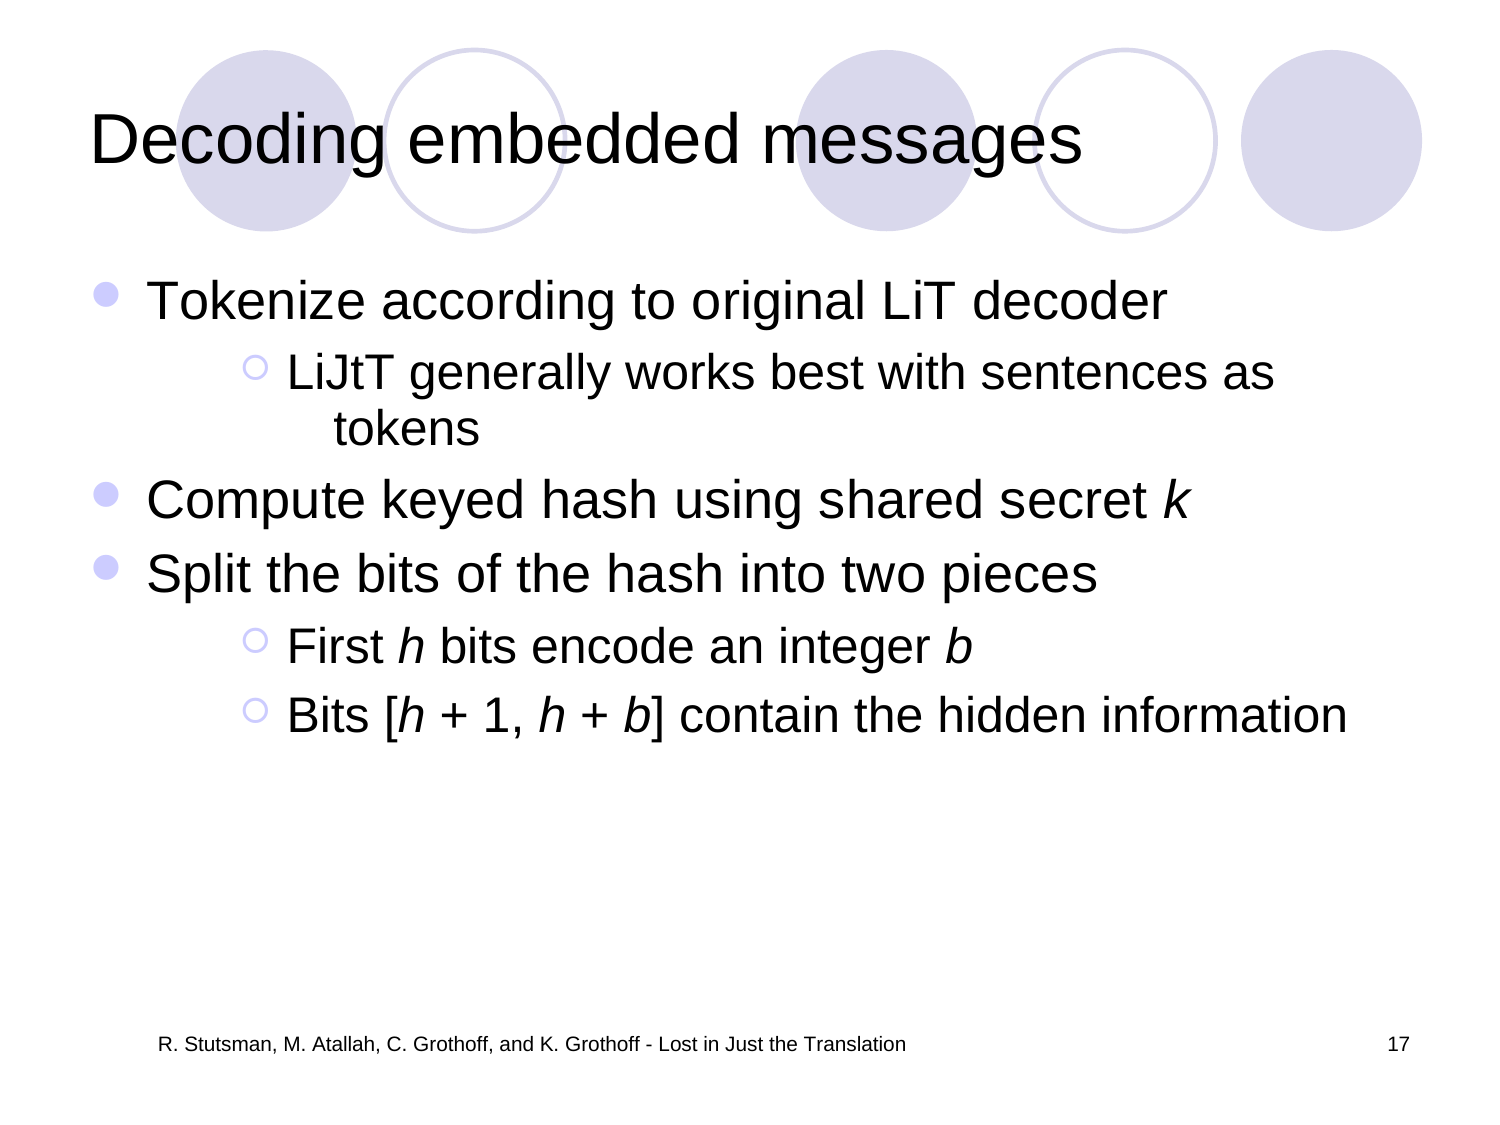

# Decoding embedded messages
Tokenize according to original LiT decoder
LiJtT generally works best with sentences as tokens
Compute keyed hash using shared secret k
Split the bits of the hash into two pieces
First h bits encode an integer b
Bits [h + 1, h + b] contain the hidden information
R. Stutsman, M. Atallah, C. Grothoff, and K. Grothoff - Lost in Just the Translation
17